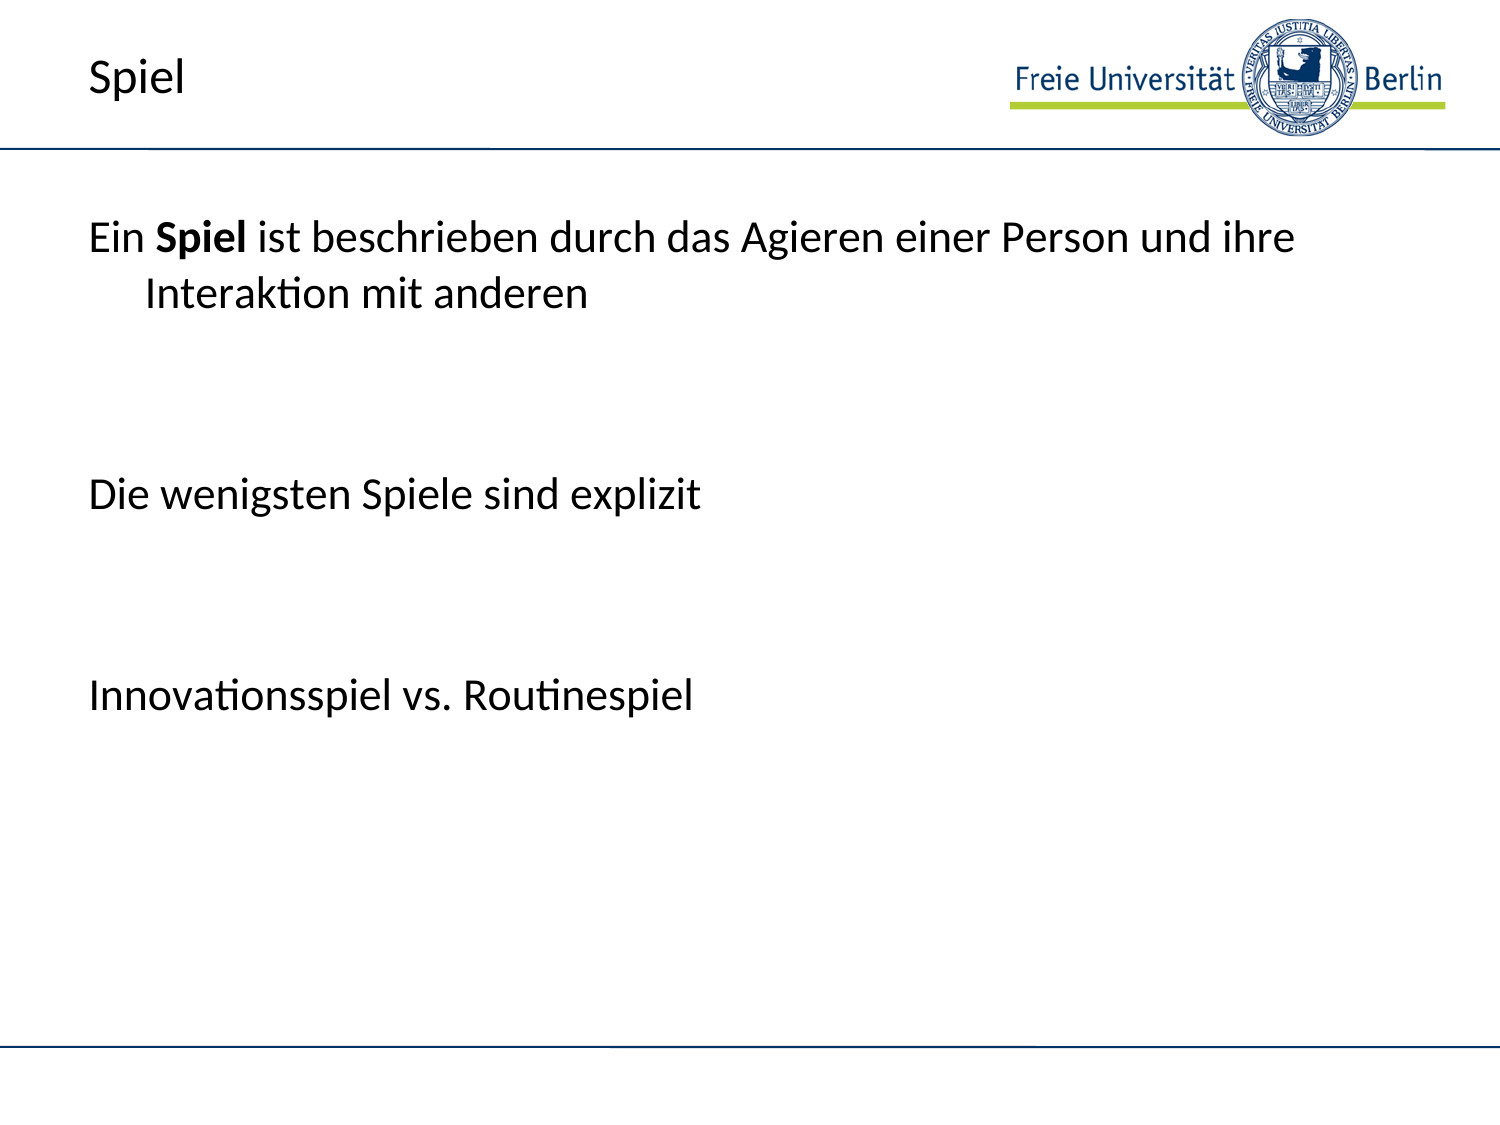

# Spiel
Ein Spiel ist beschrieben durch das Agieren einer Person und ihre Interaktion mit anderen
Die wenigsten Spiele sind explizit
Innovationsspiel vs. Routinespiel